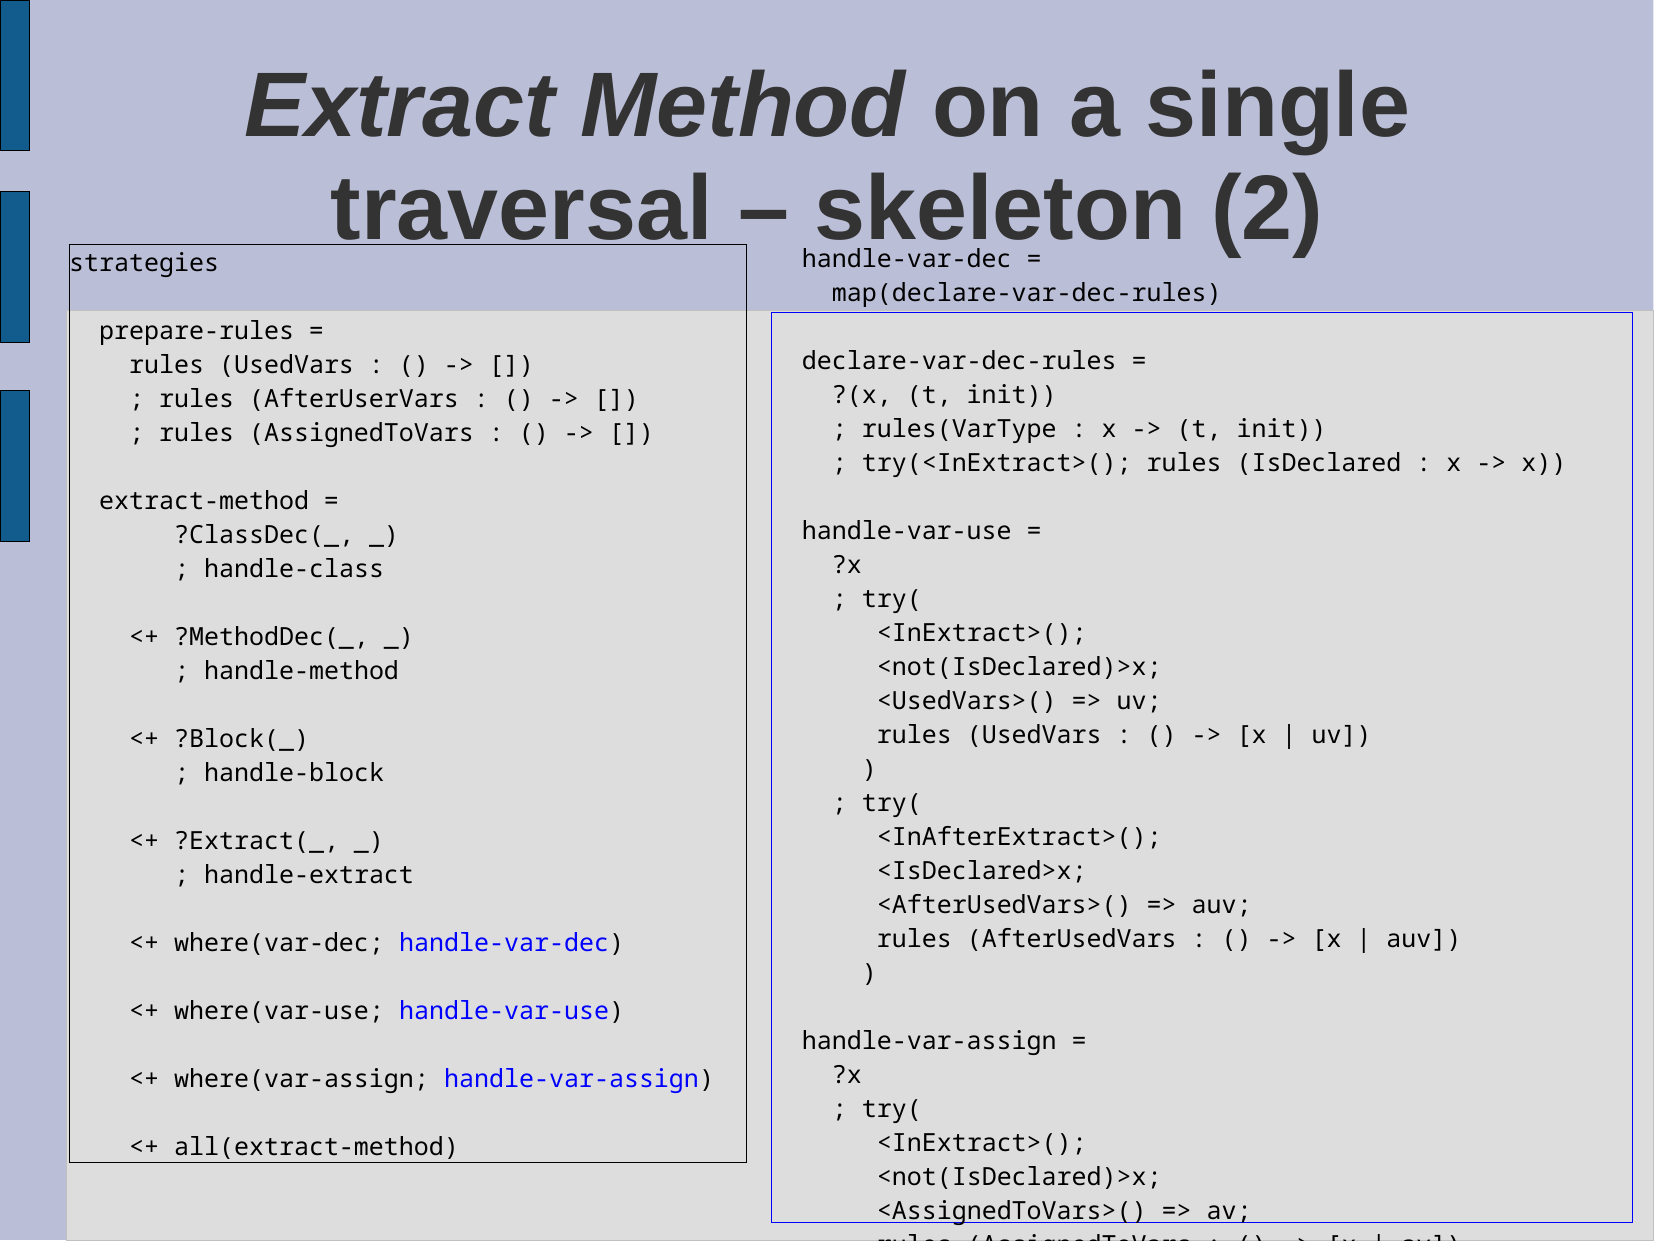

# Extract Method on a single traversal – skeleton (2)
strategies
 prepare-rules =
 rules (UsedVars : () -> [])
 ; rules (AfterUserVars : () -> [])
 ; rules (AssignedToVars : () -> [])
 extract-method =
 ?ClassDec(_, _)
 ; handle-class
 <+ ?MethodDec(_, _)
 ; handle-method
 <+ ?Block(_)
 ; handle-block
 <+ ?Extract(_, _)
 ; handle-extract
 <+ where(var-dec; handle-var-dec)
 <+ where(var-use; handle-var-use)
 <+ where(var-assign; handle-var-assign)
 <+ all(extract-method)
 handle-var-dec =
 map(declare-var-dec-rules)
 declare-var-dec-rules =
 ?(x, (t, init))
 ; rules(VarType : x -> (t, init))
 ; try(<InExtract>(); rules (IsDeclared : x -> x))
 handle-var-use =
 ?x
 ; try(
 <InExtract>();
 <not(IsDeclared)>x;
 <UsedVars>() => uv;
 rules (UsedVars : () -> [x | uv])
 )
 ; try(
 <InAfterExtract>();
 <IsDeclared>x;
 <AfterUsedVars>() => auv;
 rules (AfterUsedVars : () -> [x | auv])
 )
 handle-var-assign =
 ?x
 ; try(
 <InExtract>();
 <not(IsDeclared)>x;
 <AssignedToVars>() => av;
 rules (AssignedToVars : () -> [x | av])
 )